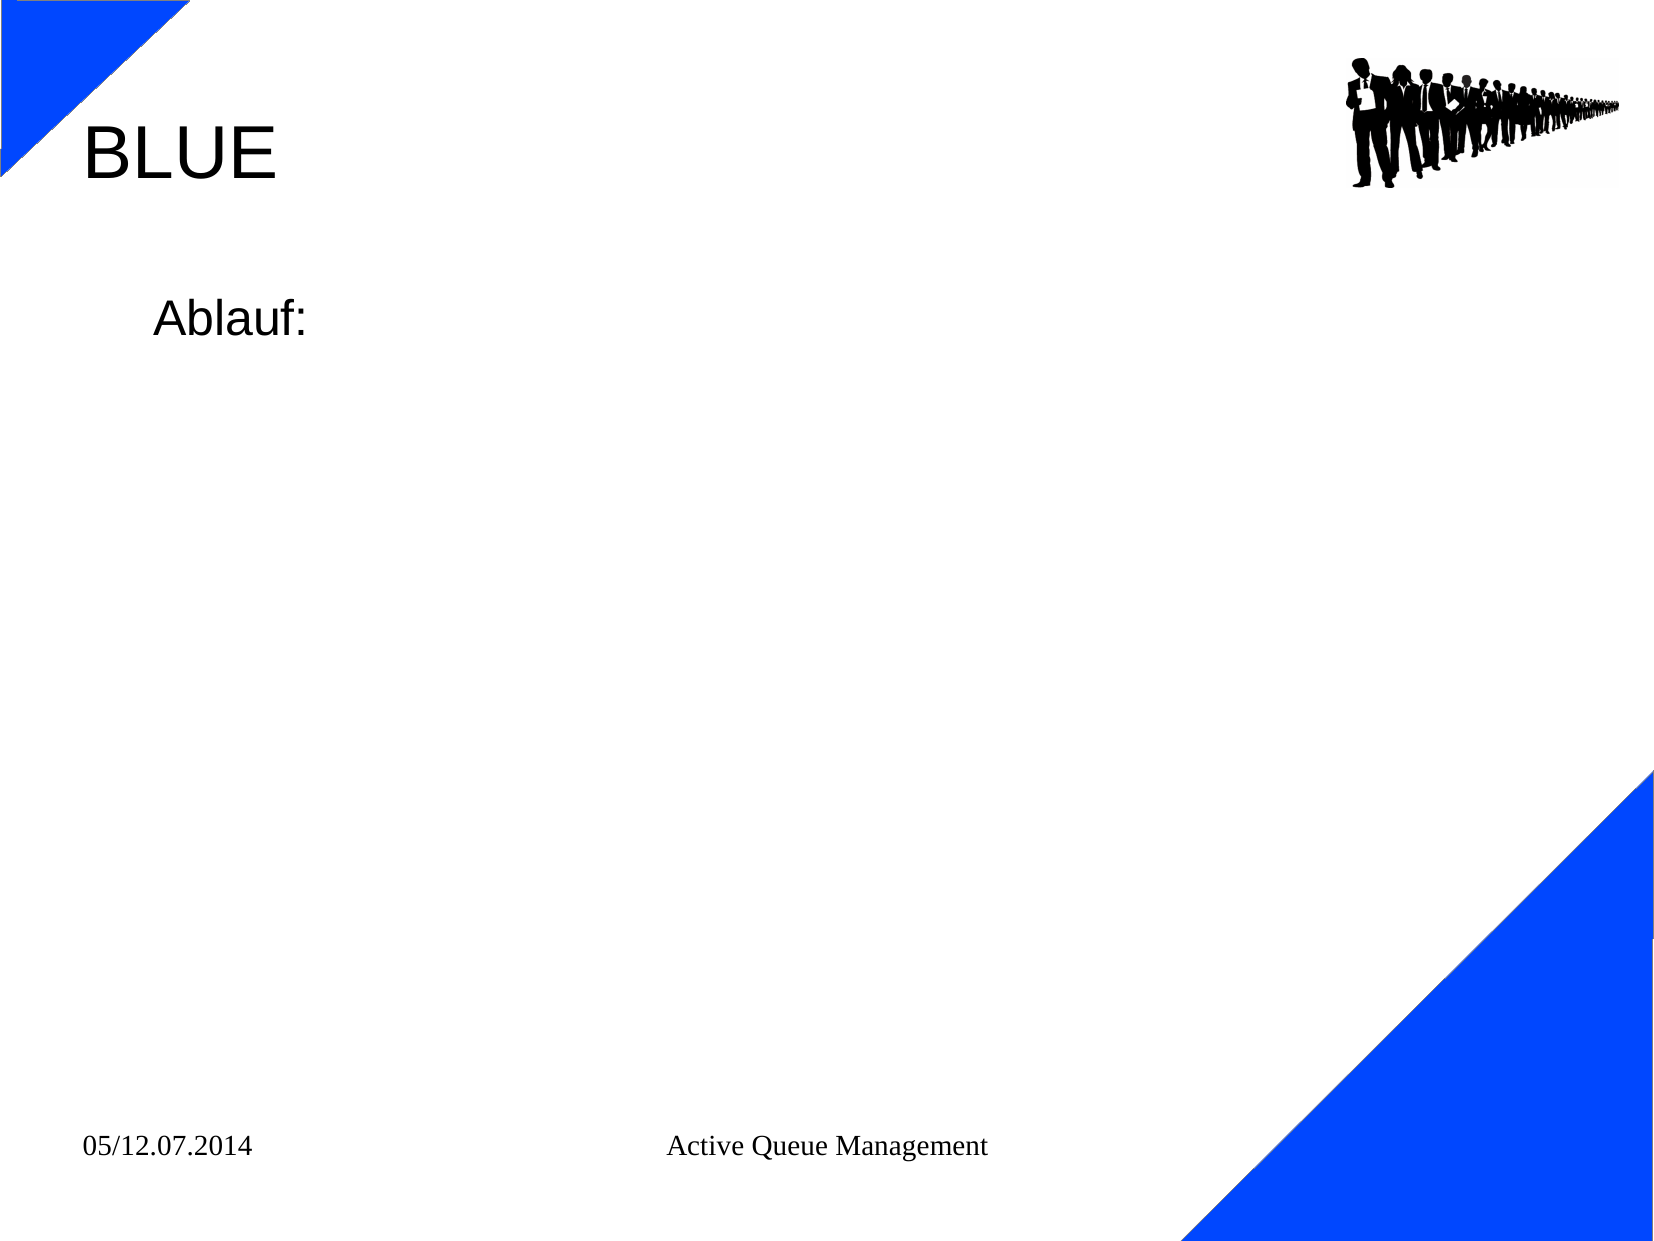

# BLUE
Ablauf:
05/12.07.2014
Active Queue Management
29